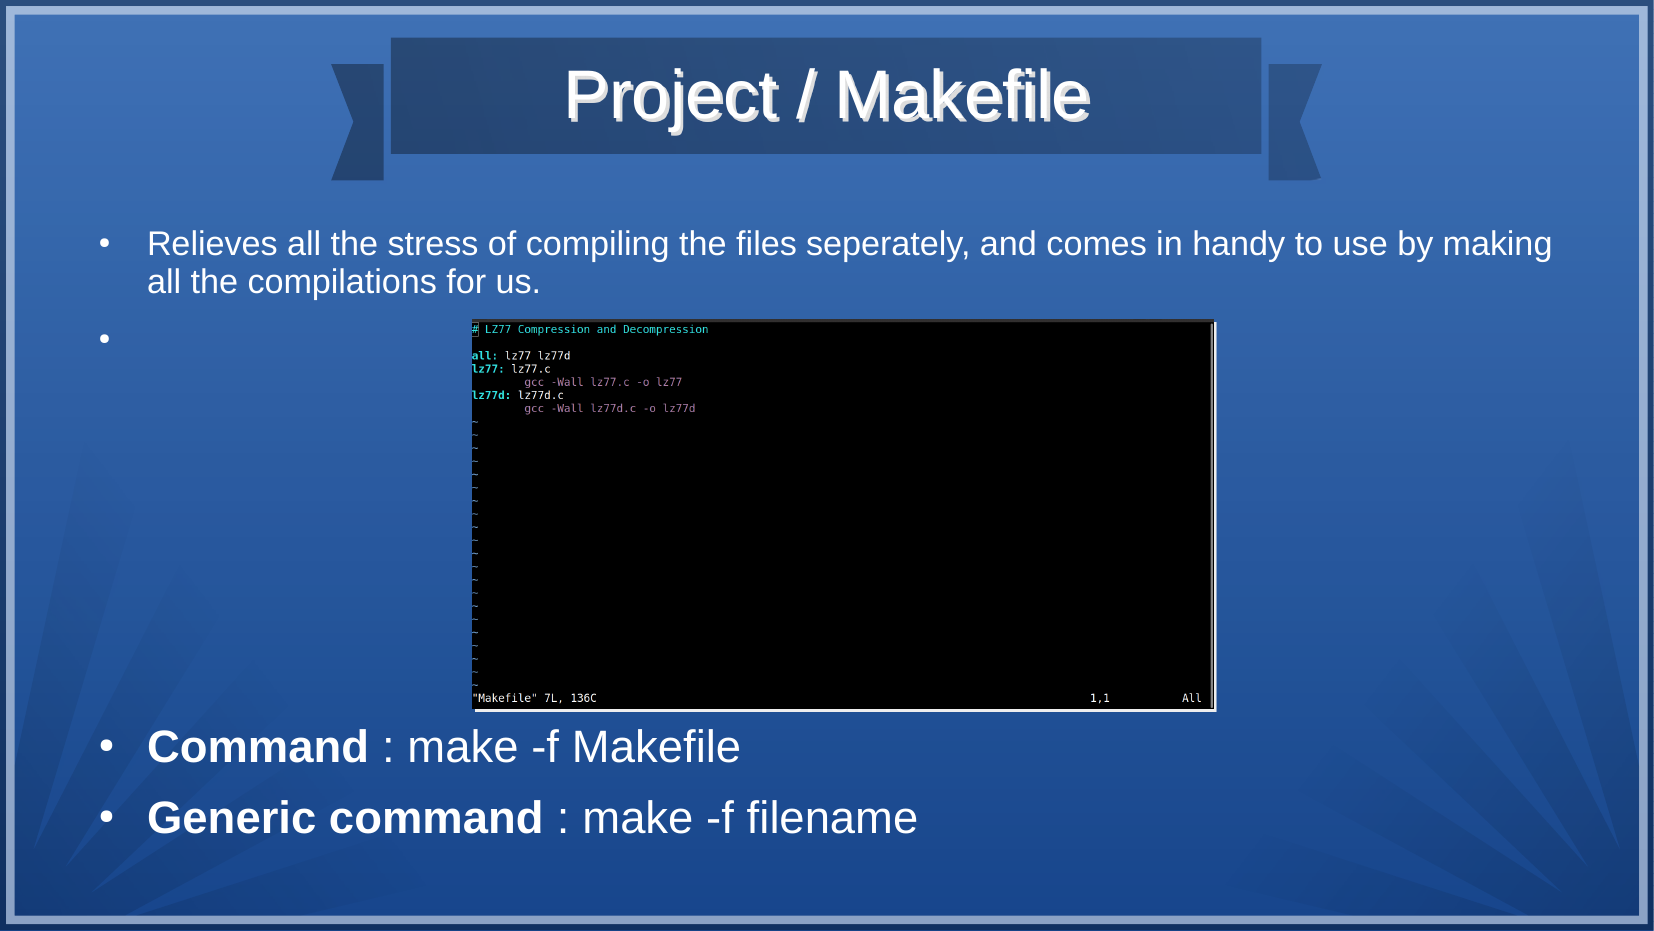

# Project / Makefile
Relieves all the stress of compiling the files seperately, and comes in handy to use by making all the compilations for us.
Command : make -f Makefile
Generic command : make -f filename